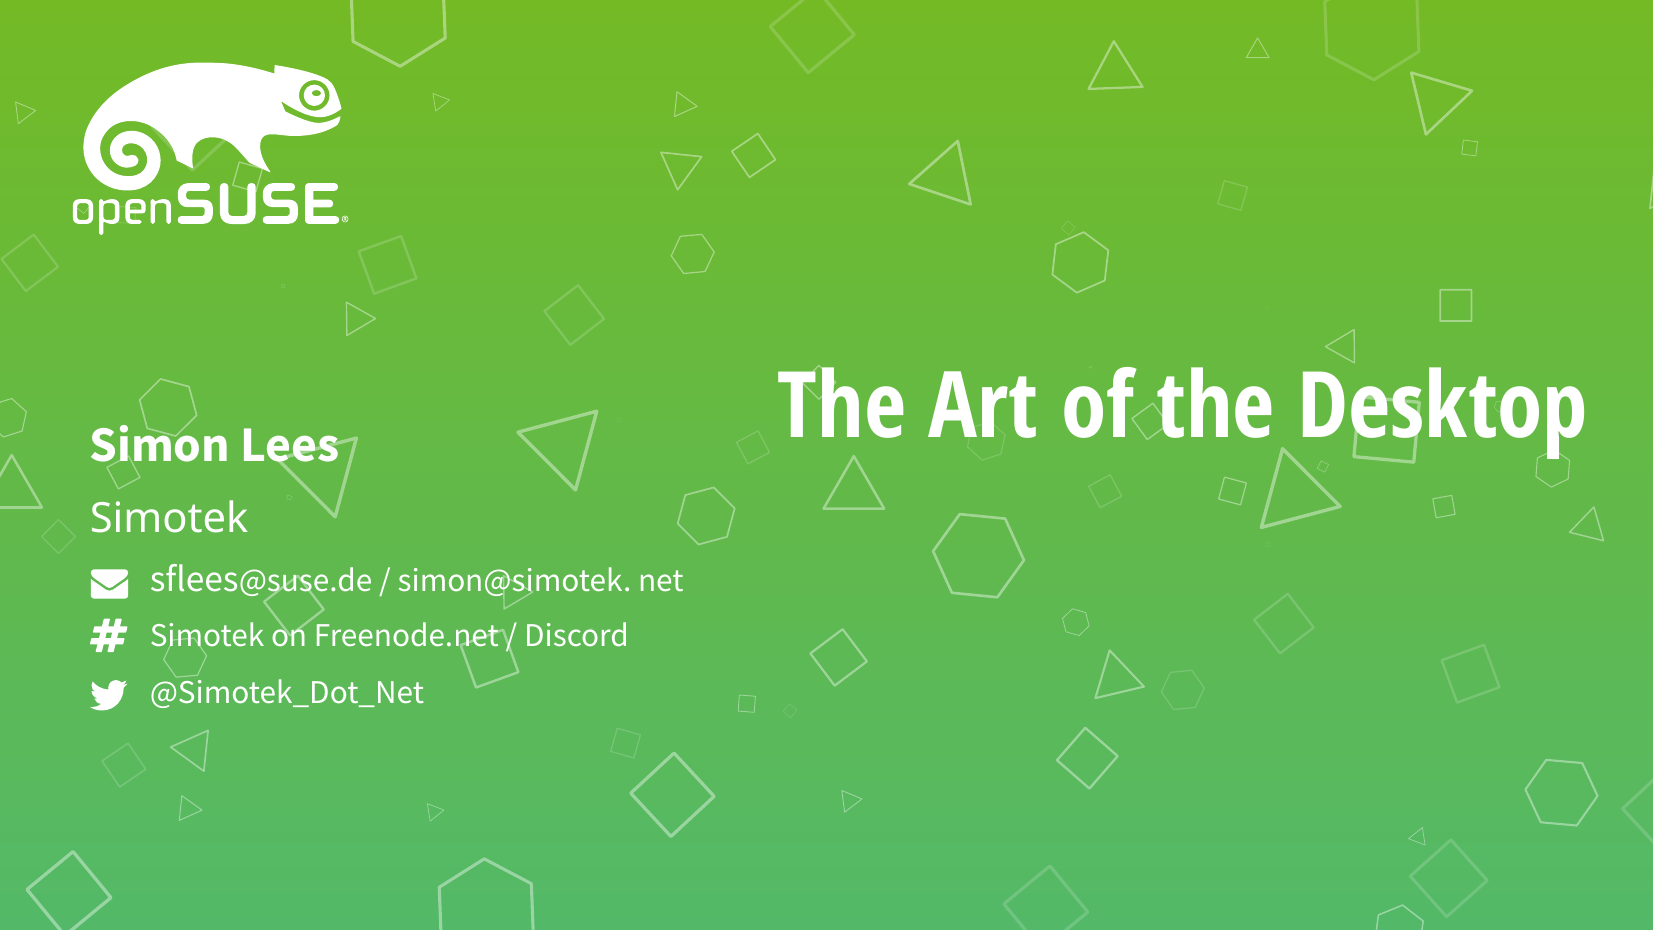

# The Art of the Desktop
Simon Lees
Simotek
sflees@suse.de / simon@simotek. net
Simotek on Freenode.net / Discord
@Simotek_Dot_Net